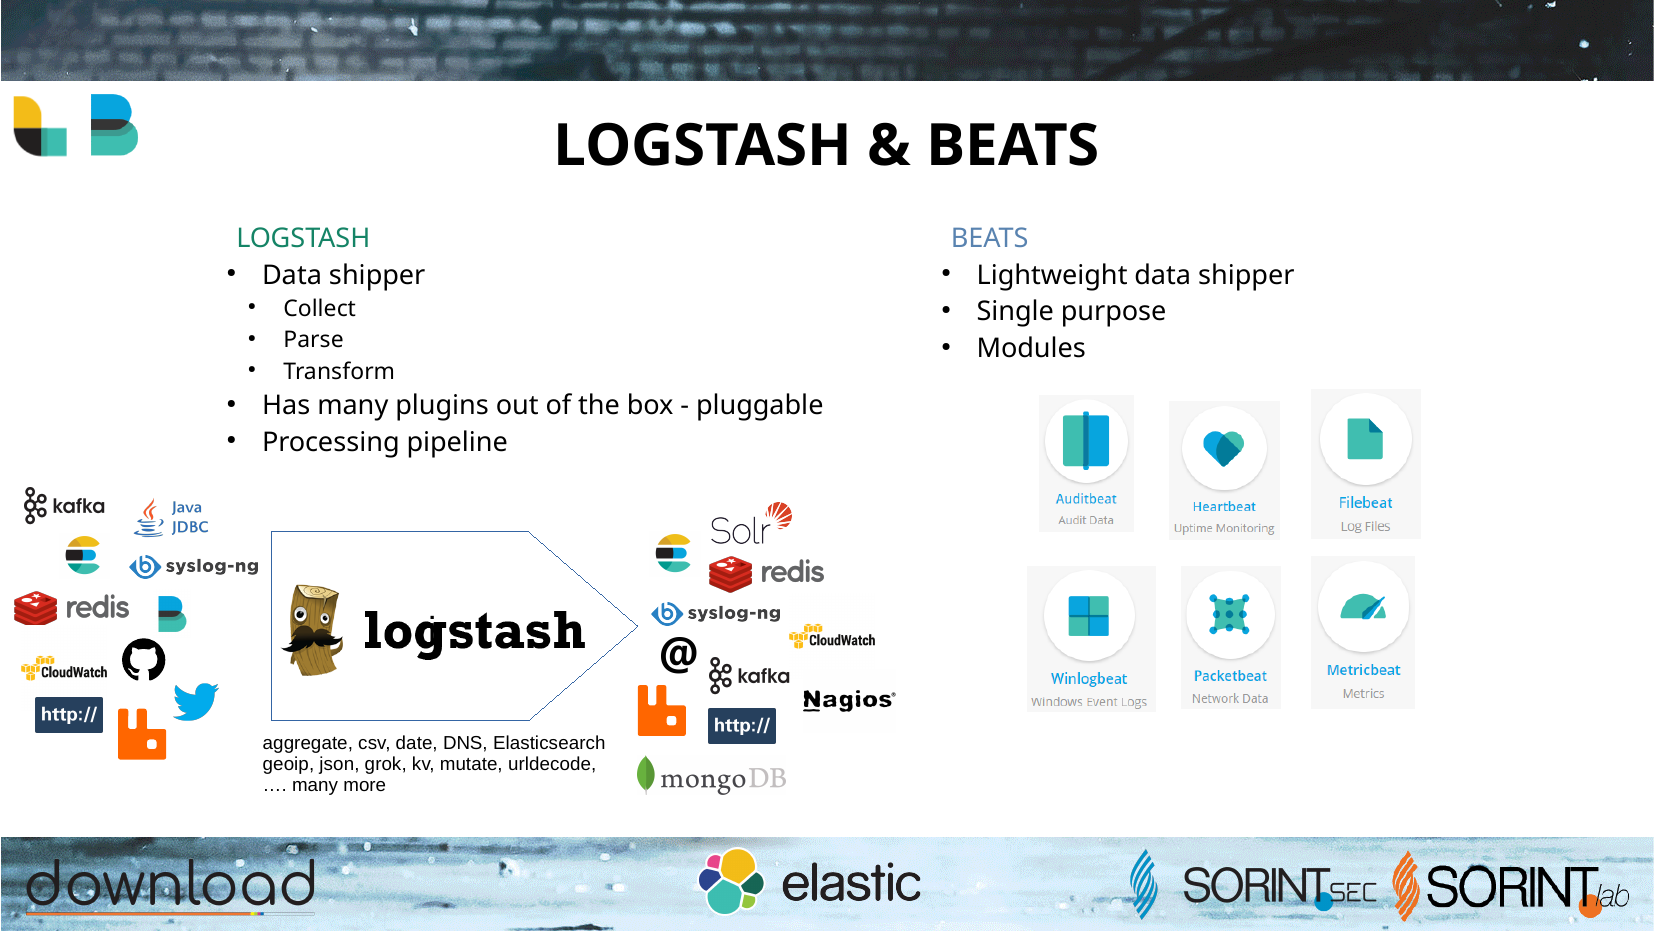

# LOGSTASH & BEATS
LOGSTASH
Data shipper
Collect
Parse
Transform
Has many plugins out of the box - pluggable
Processing pipeline
BEATS
Lightweight data shipper
Single purpose
Modules
i
aggregate, csv, date, DNS, Elasticsearch
geoip, json, grok, kv, mutate, urldecode,
…. many more